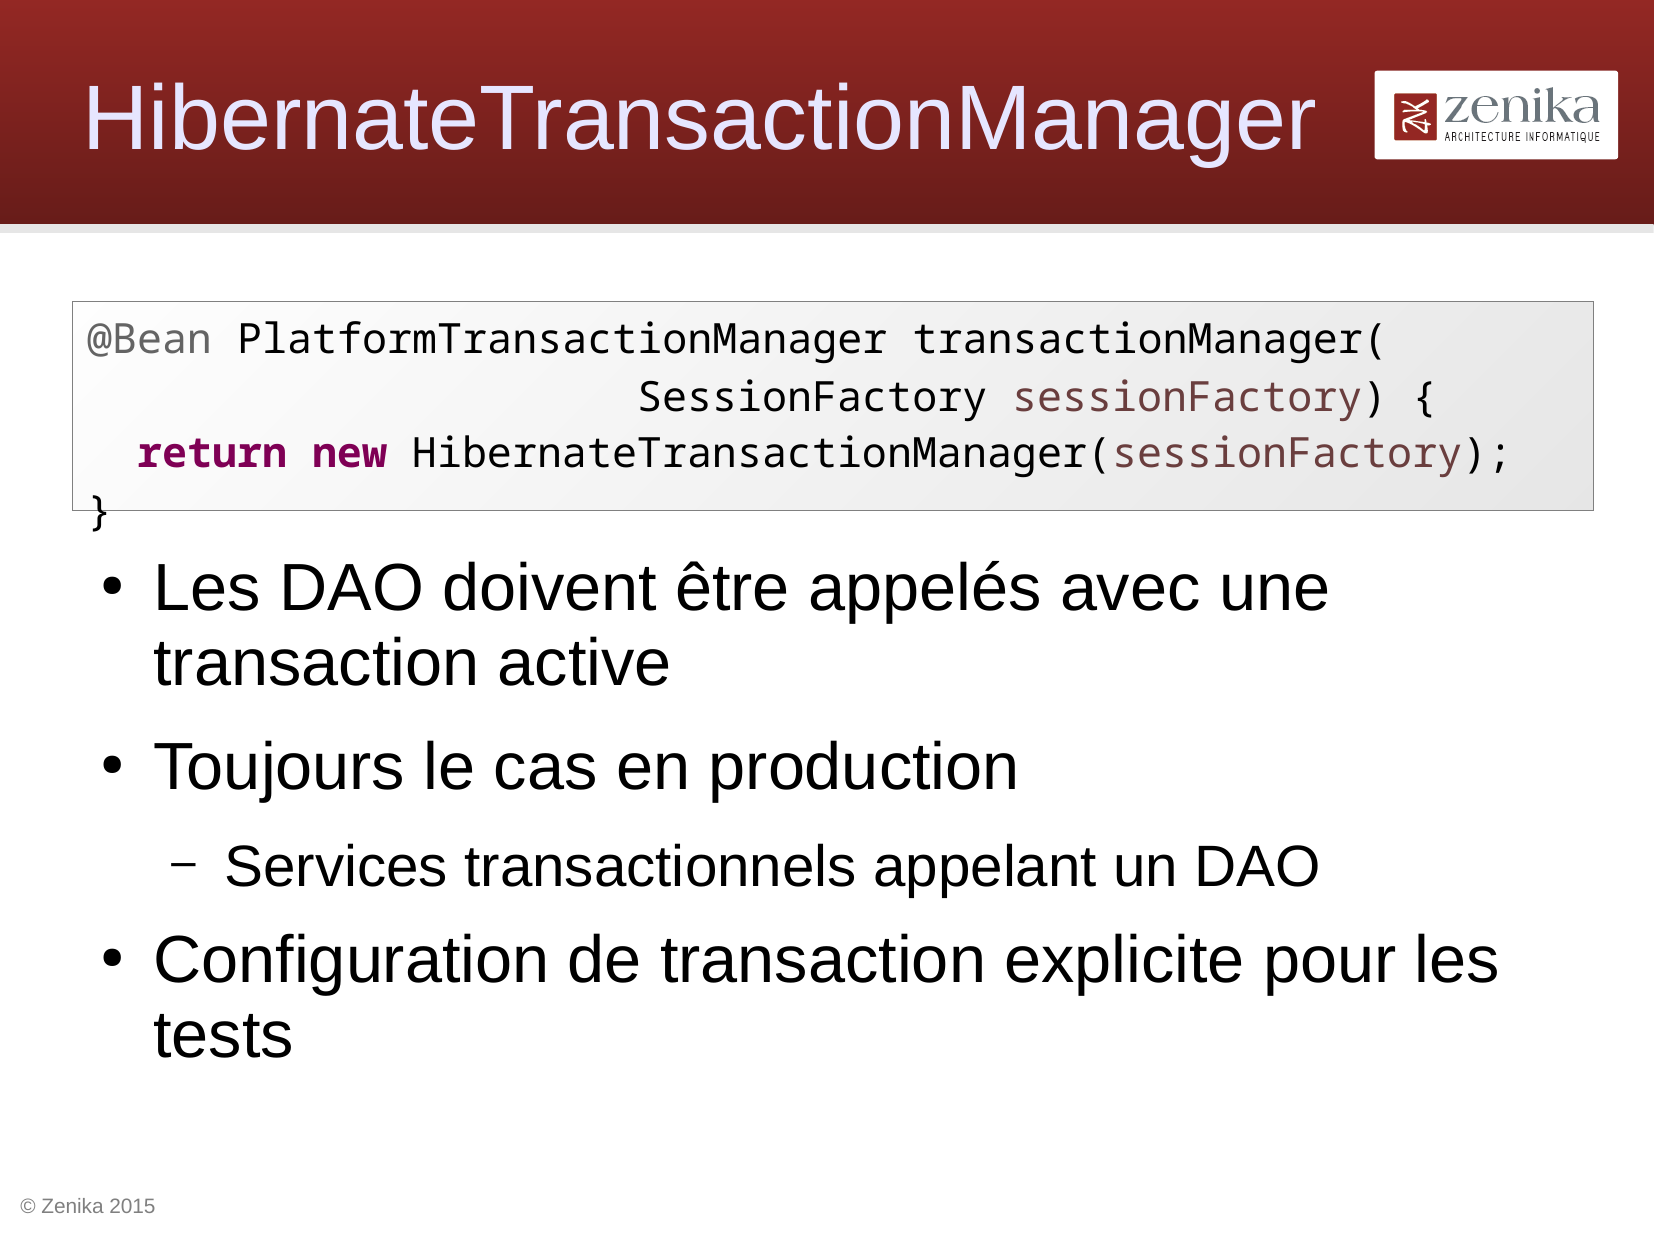

# HibernateTransactionManager
@Bean PlatformTransactionManager transactionManager(
 SessionFactory sessionFactory) {
 return new HibernateTransactionManager(sessionFactory);
}
Les DAO doivent être appelés avec une transaction active
Toujours le cas en production
Services transactionnels appelant un DAO
Configuration de transaction explicite pour les tests